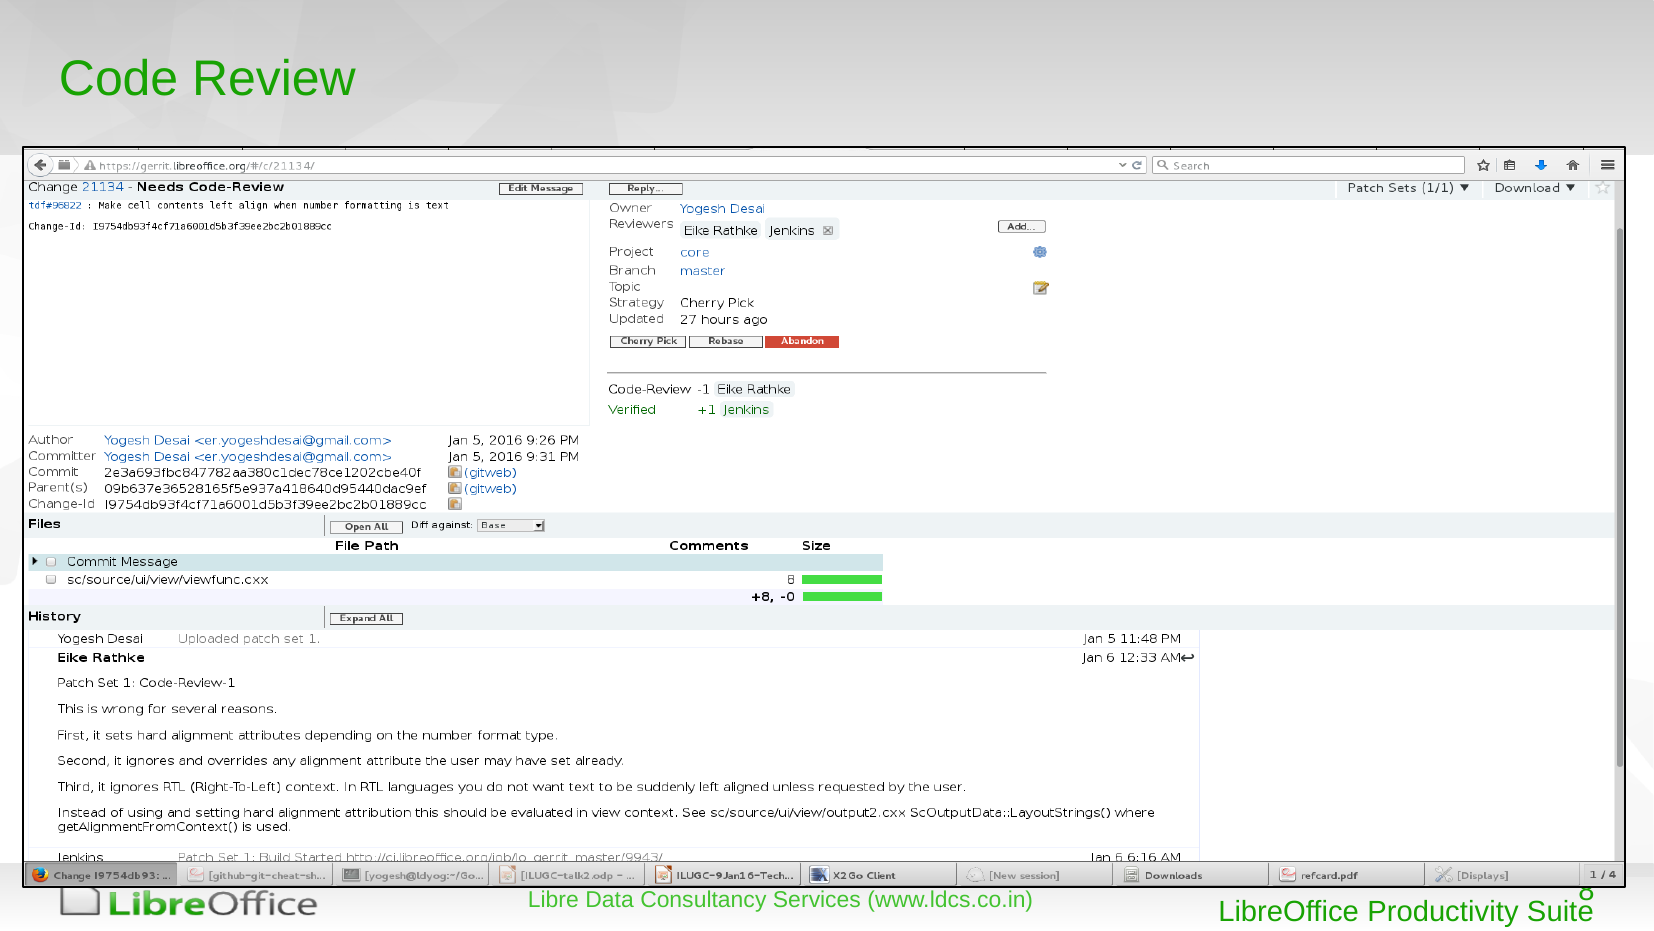

# Code Review
8
| Libre Data Consultancy Services (www.ldcs.co.in) |
| --- |
LibreOffice Productivity Suite